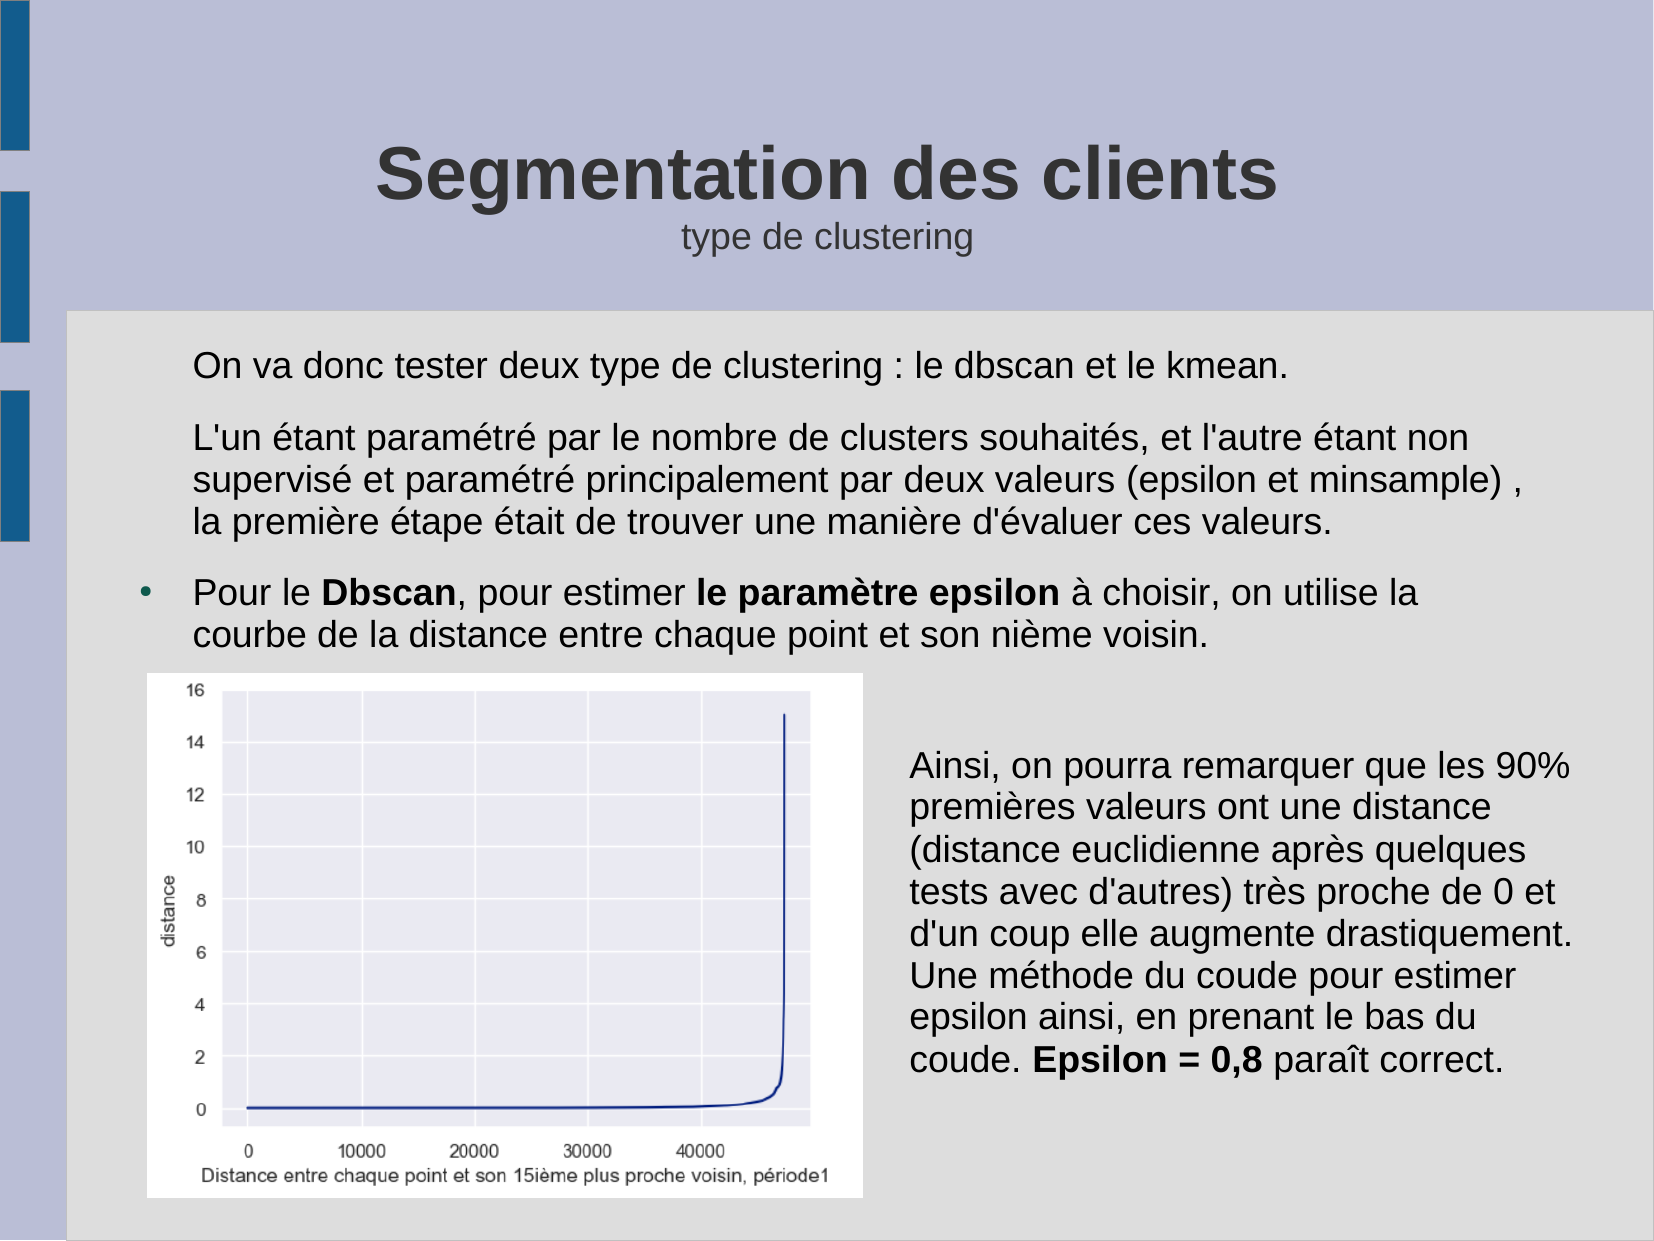

# Segmentation des clients type de clustering
On va donc tester deux type de clustering : le dbscan et le kmean.
L'un étant paramétré par le nombre de clusters souhaités, et l'autre étant non supervisé et paramétré principalement par deux valeurs (epsilon et minsample) , la première étape était de trouver une manière d'évaluer ces valeurs.
Pour le Dbscan, pour estimer le paramètre epsilon à choisir, on utilise la courbe de la distance entre chaque point et son nième voisin.
Ainsi, on pourra remarquer que les 90% premières valeurs ont une distance (distance euclidienne après quelques tests avec d'autres) très proche de 0 et d'un coup elle augmente drastiquement. Une méthode du coude pour estimer epsilon ainsi, en prenant le bas du coude. Epsilon = 0,8 paraît correct.